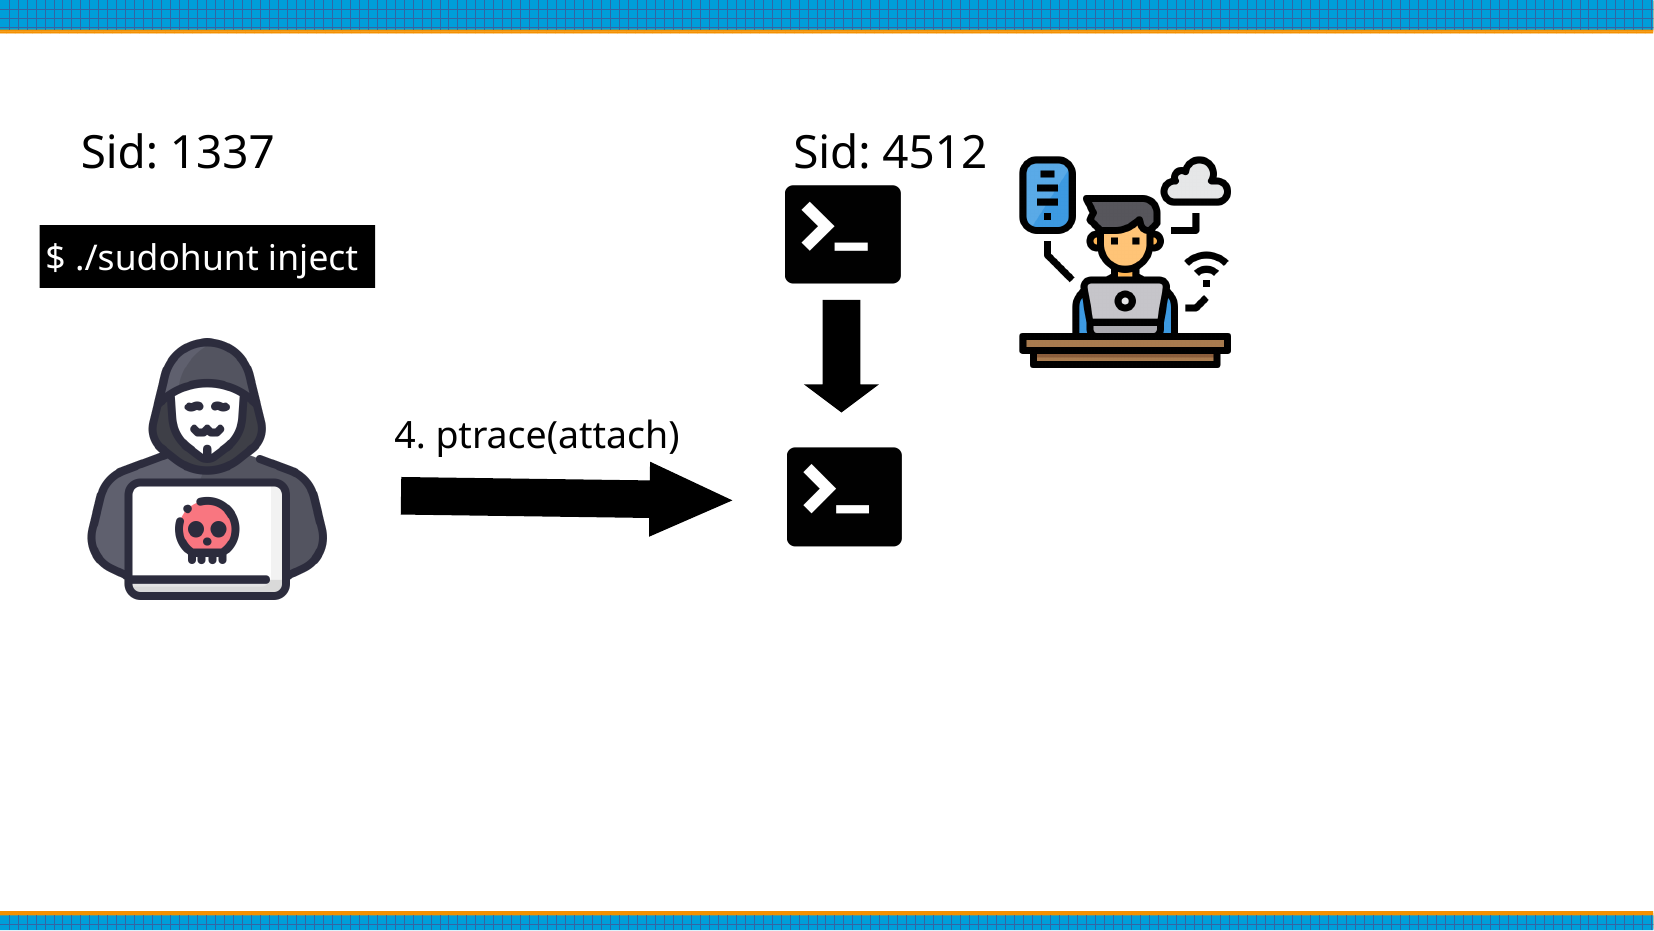

Sid: 1337
Sid: 4512
$ ./sudohunt inject
4. ptrace(attach)